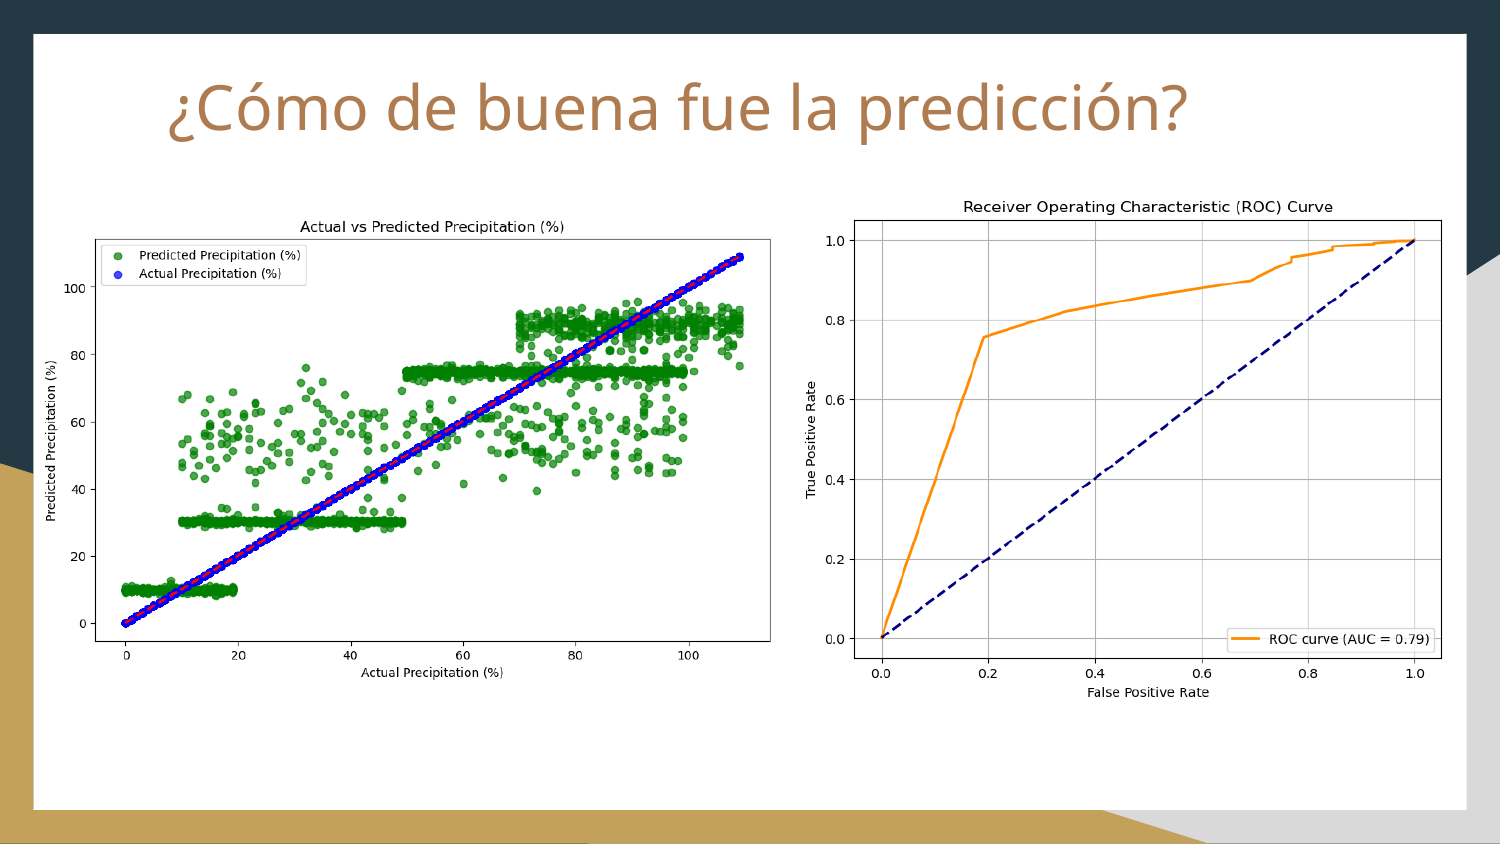

# ¿Cómo de buena fue la predicción?